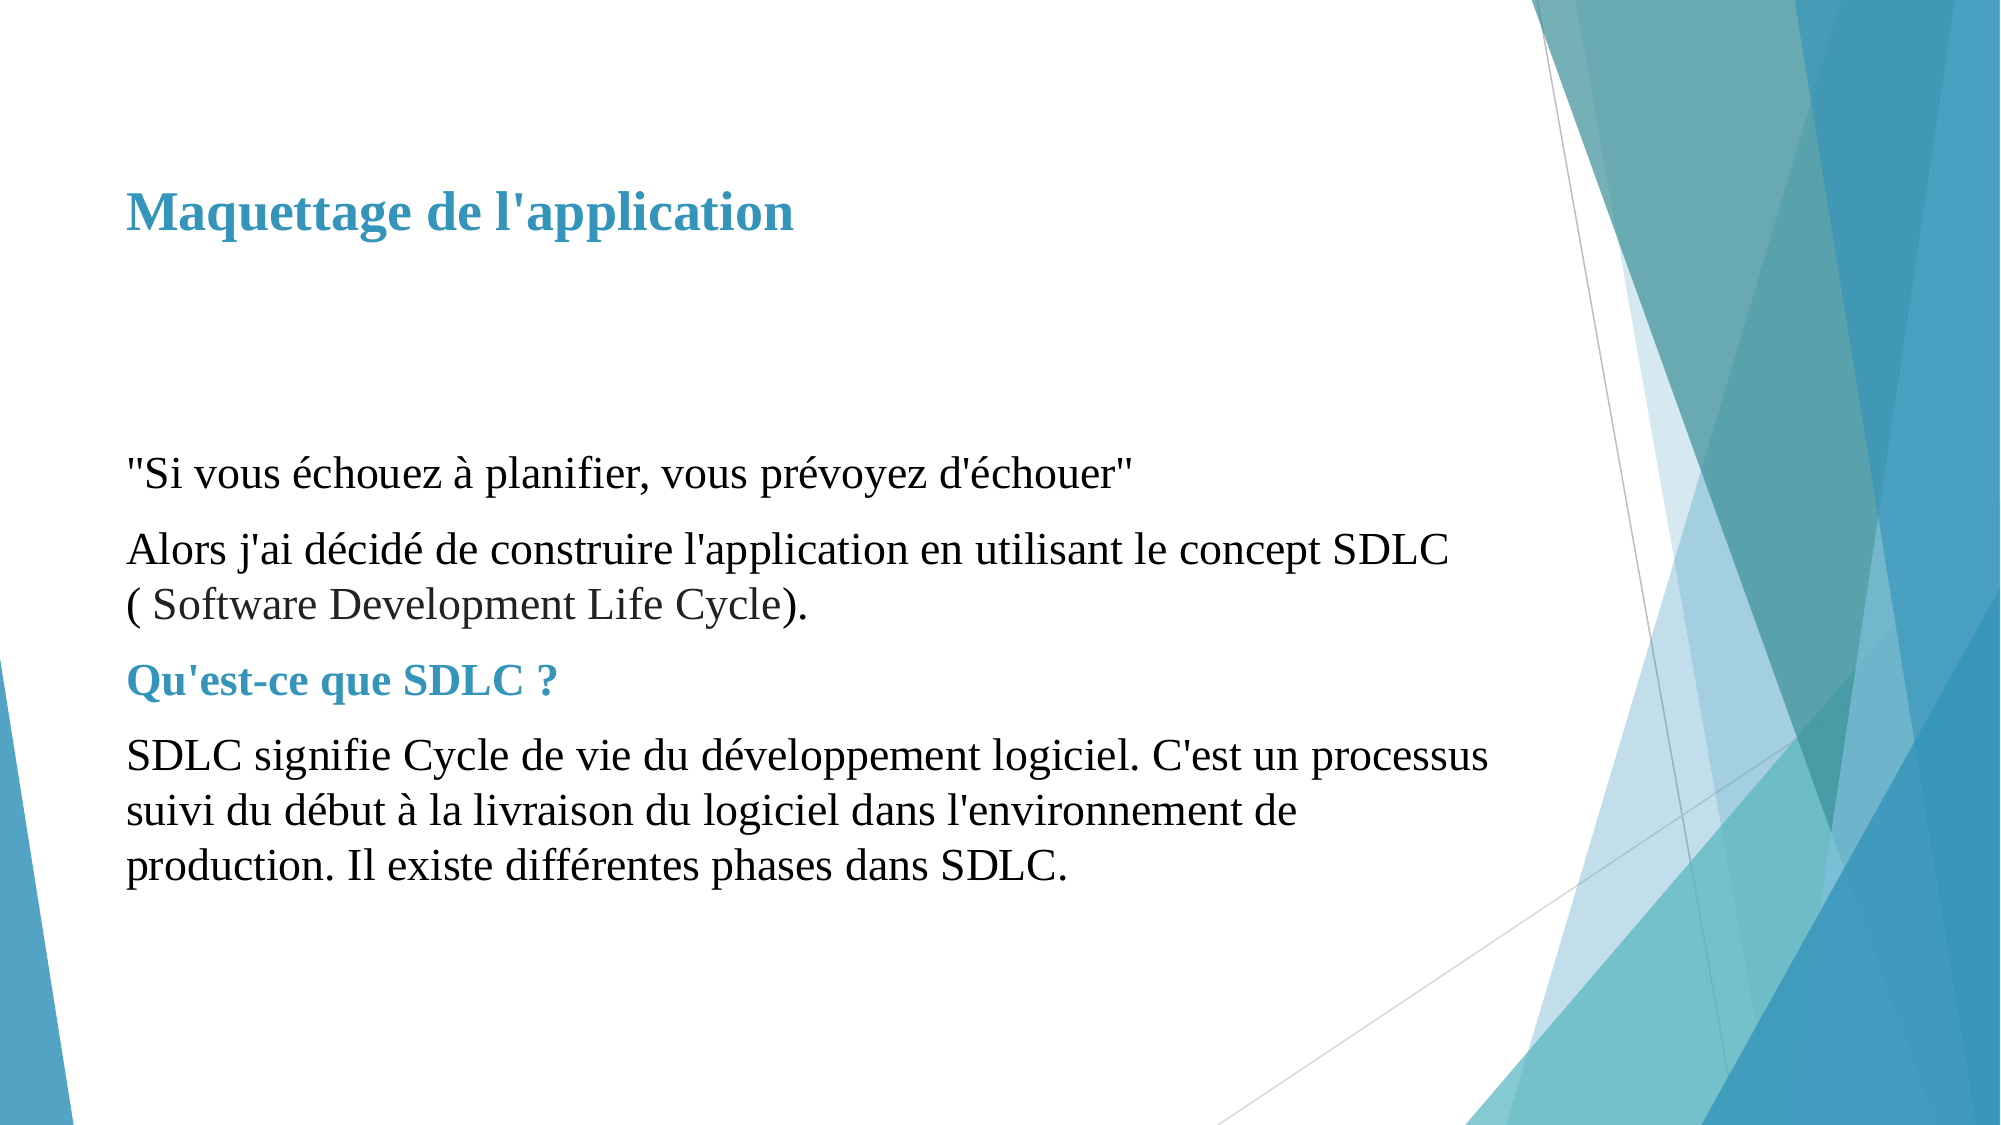

# Maquettage de l'application
"Si vous échouez à planifier, vous prévoyez d'échouer"
Alors j'ai décidé de construire l'application en utilisant le concept SDLC ( Software Development Life Cycle).
Qu'est-ce que SDLC ?
SDLC signifie Cycle de vie du développement logiciel. C'est un processus suivi du début à la livraison du logiciel dans l'environnement de production. Il existe différentes phases dans SDLC.